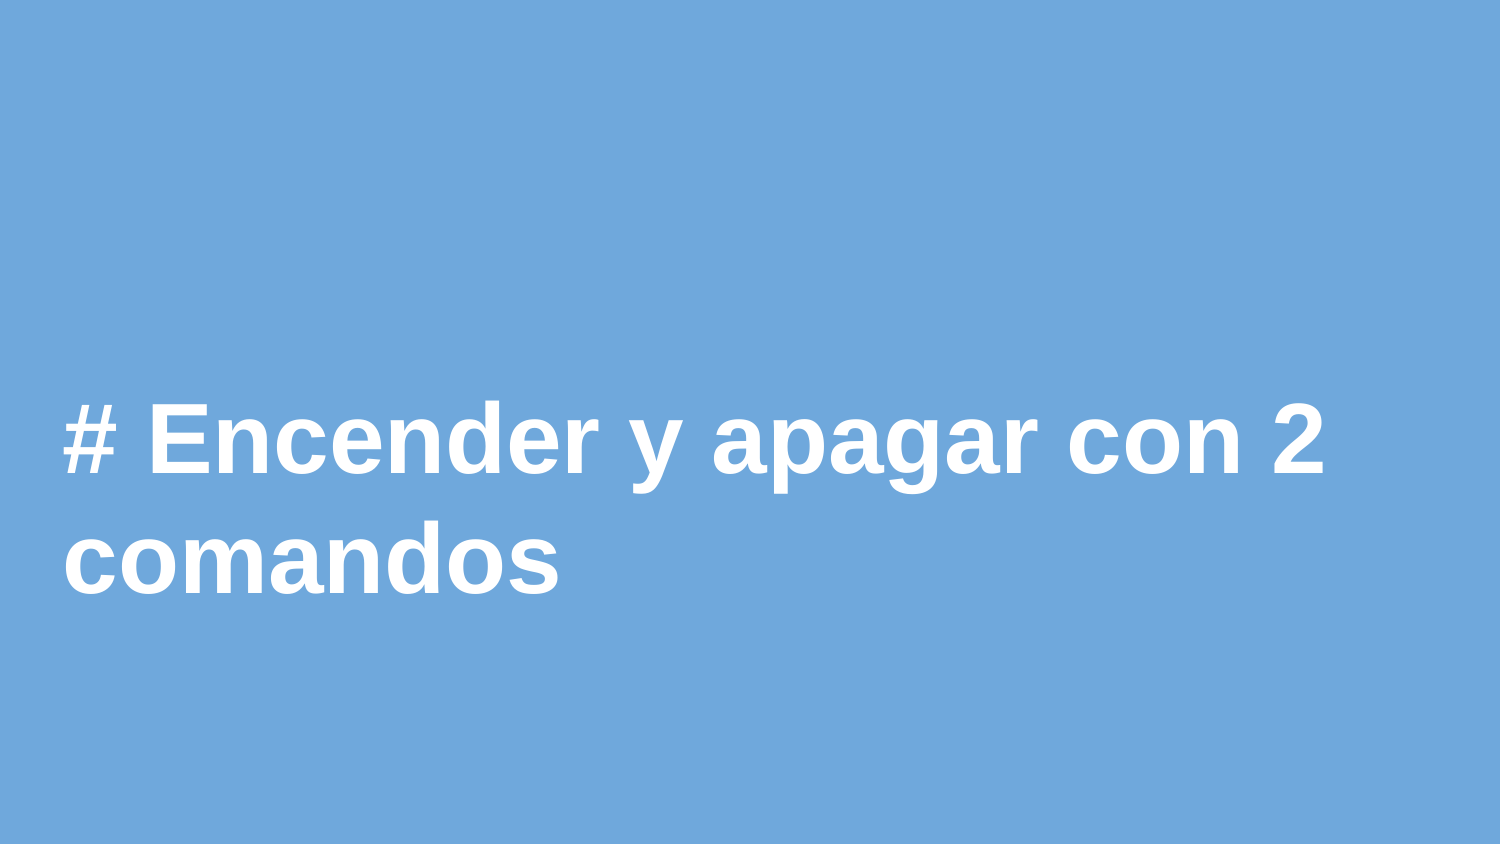

# # Encender y apagar con 2 comandos